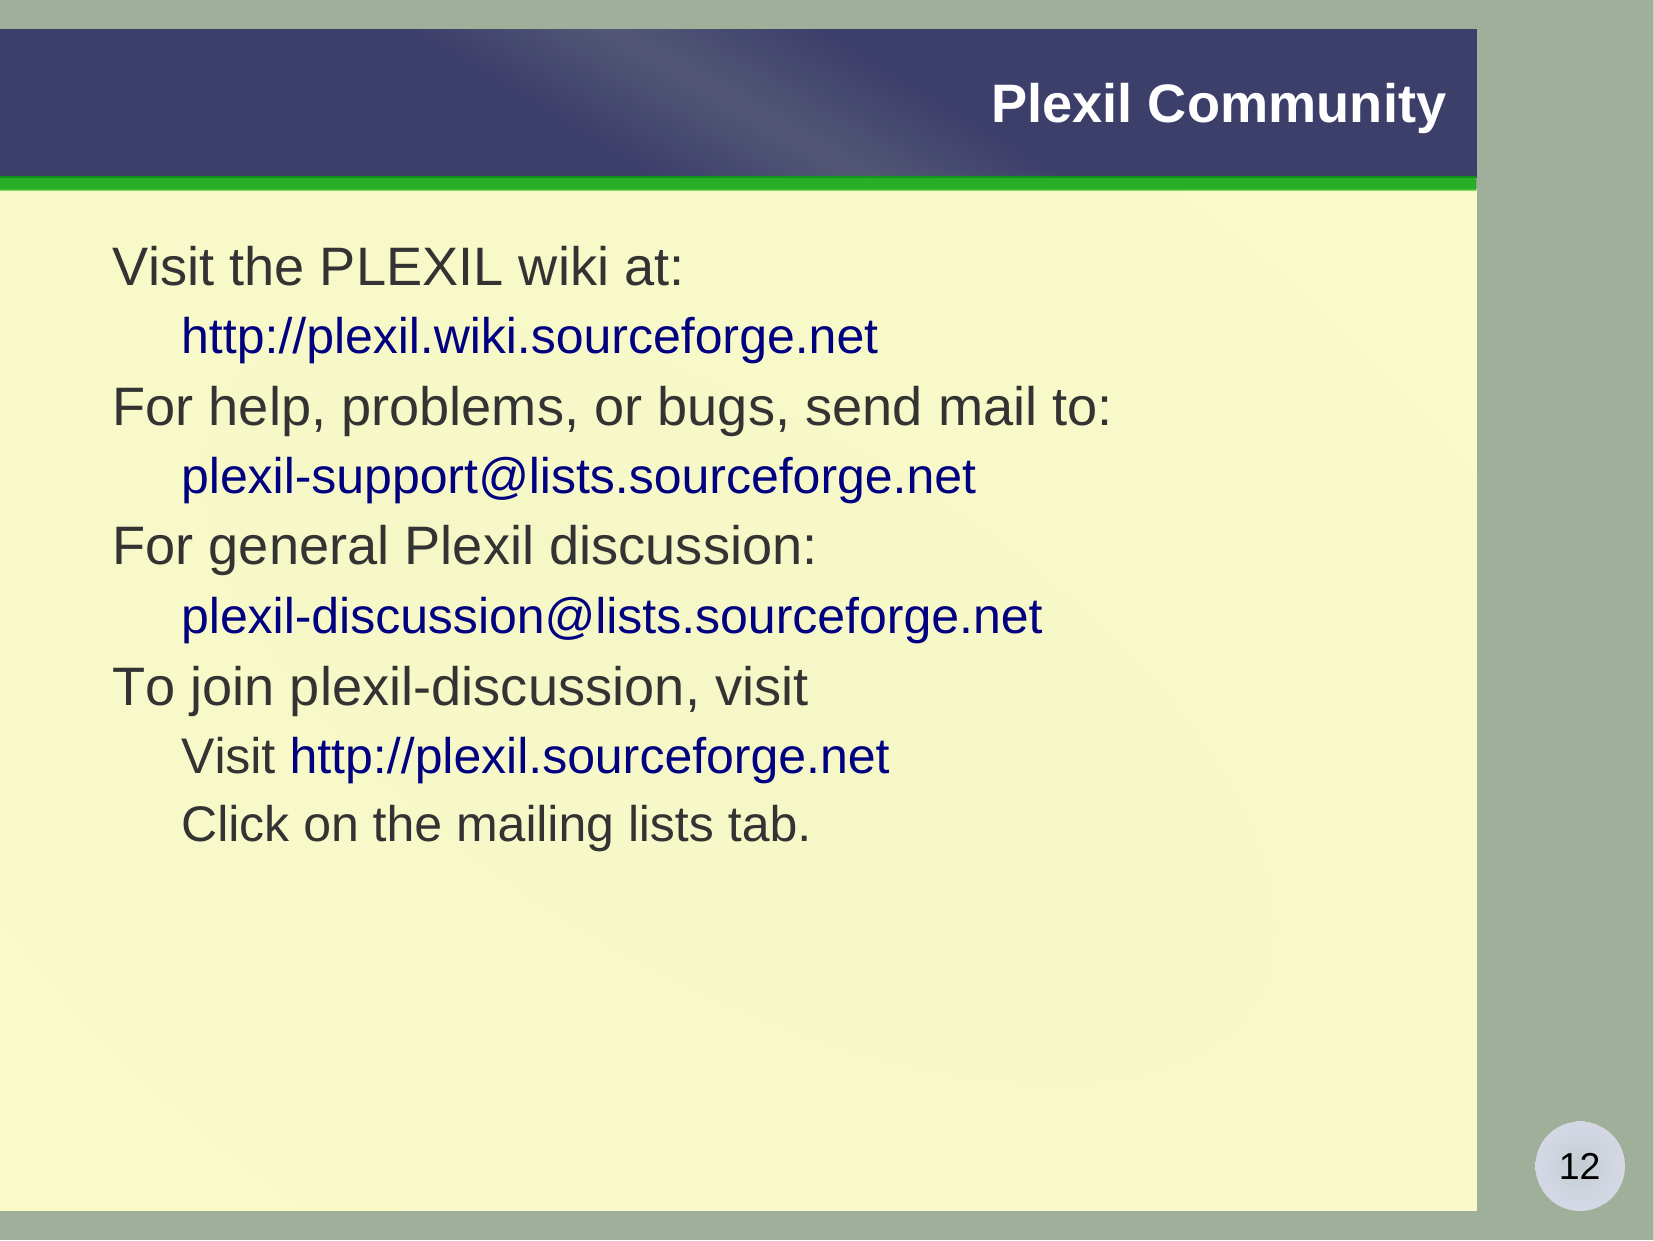

# Plexil Community
Visit the PLEXIL wiki at:
http://plexil.wiki.sourceforge.net
For help, problems, or bugs, send mail to:
plexil-support@lists.sourceforge.net
For general Plexil discussion:
plexil-discussion@lists.sourceforge.net
To join plexil-discussion, visit
Visit http://plexil.sourceforge.net
Click on the mailing lists tab.